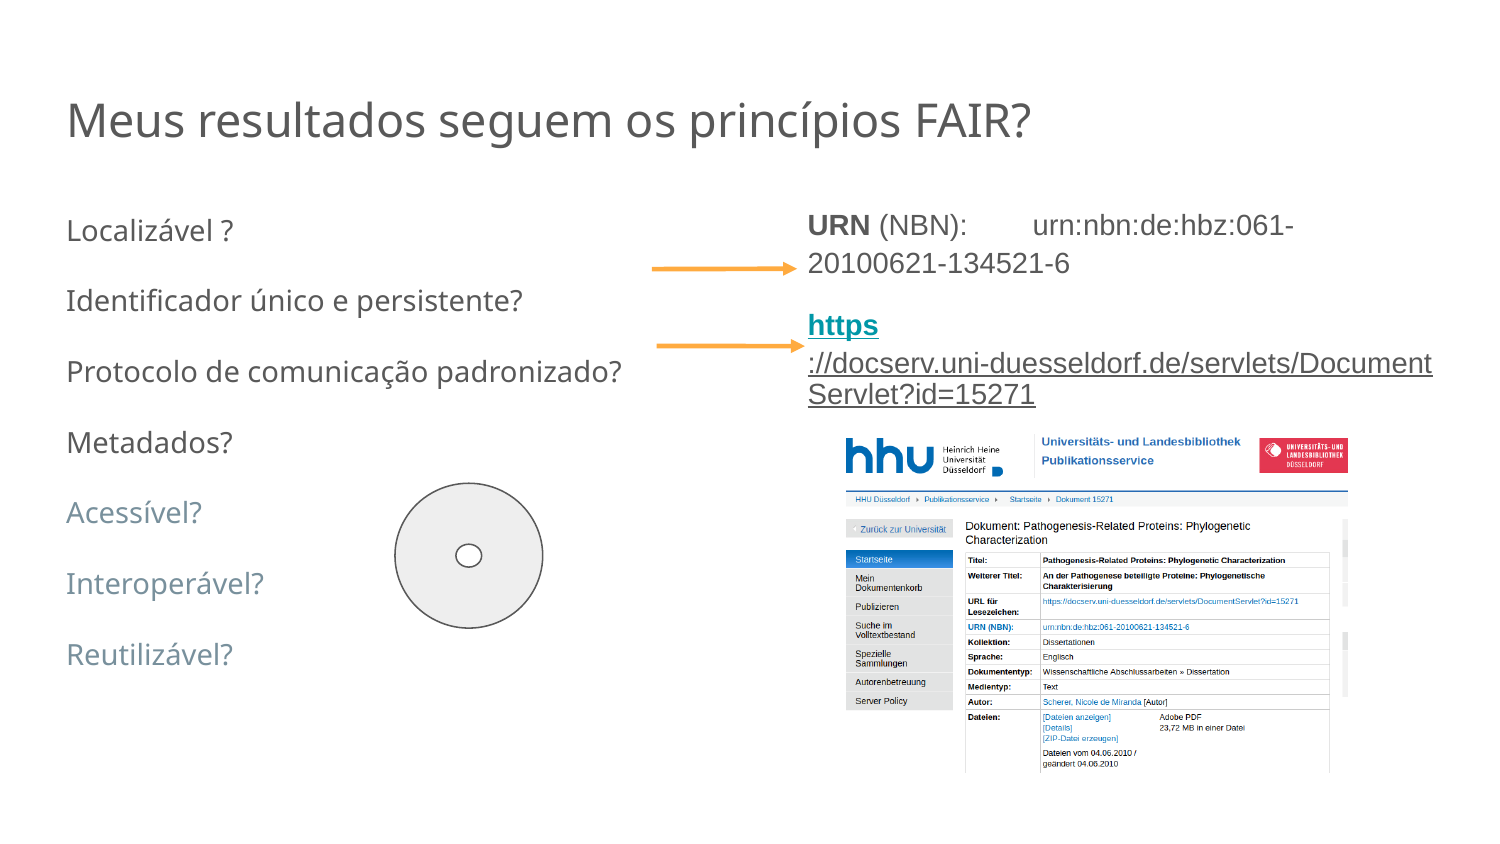

# Meus resultados seguem os princípios FAIR?
Localizável ?
Identificador único e persistente?
Protocolo de comunicação padronizado?
Metadados?
Acessível?
Interoperável?
Reutilizável?
URN (NBN):	urn:nbn:de:hbz:061-20100621-134521-6
https://docserv.uni-duesseldorf.de/servlets/DocumentServlet?id=15271